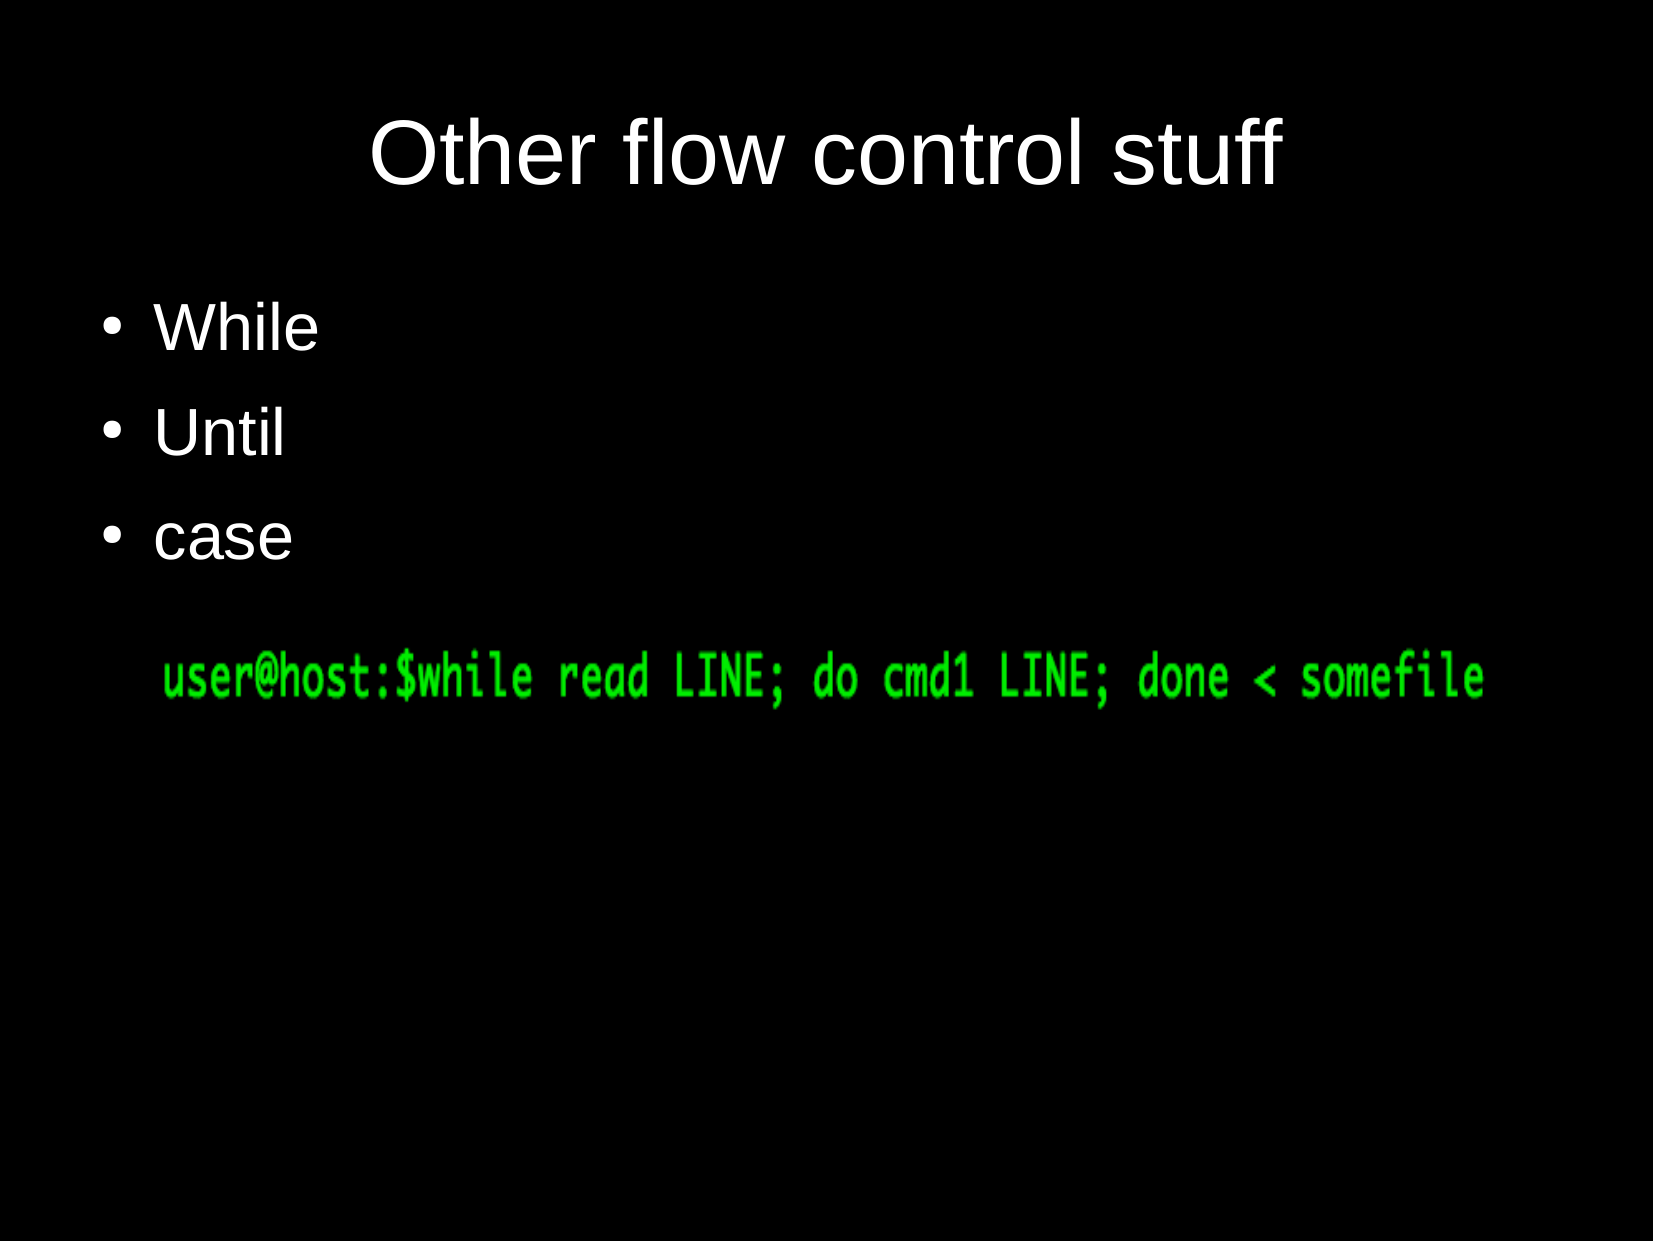

# Other flow control stuff
While
Until
case